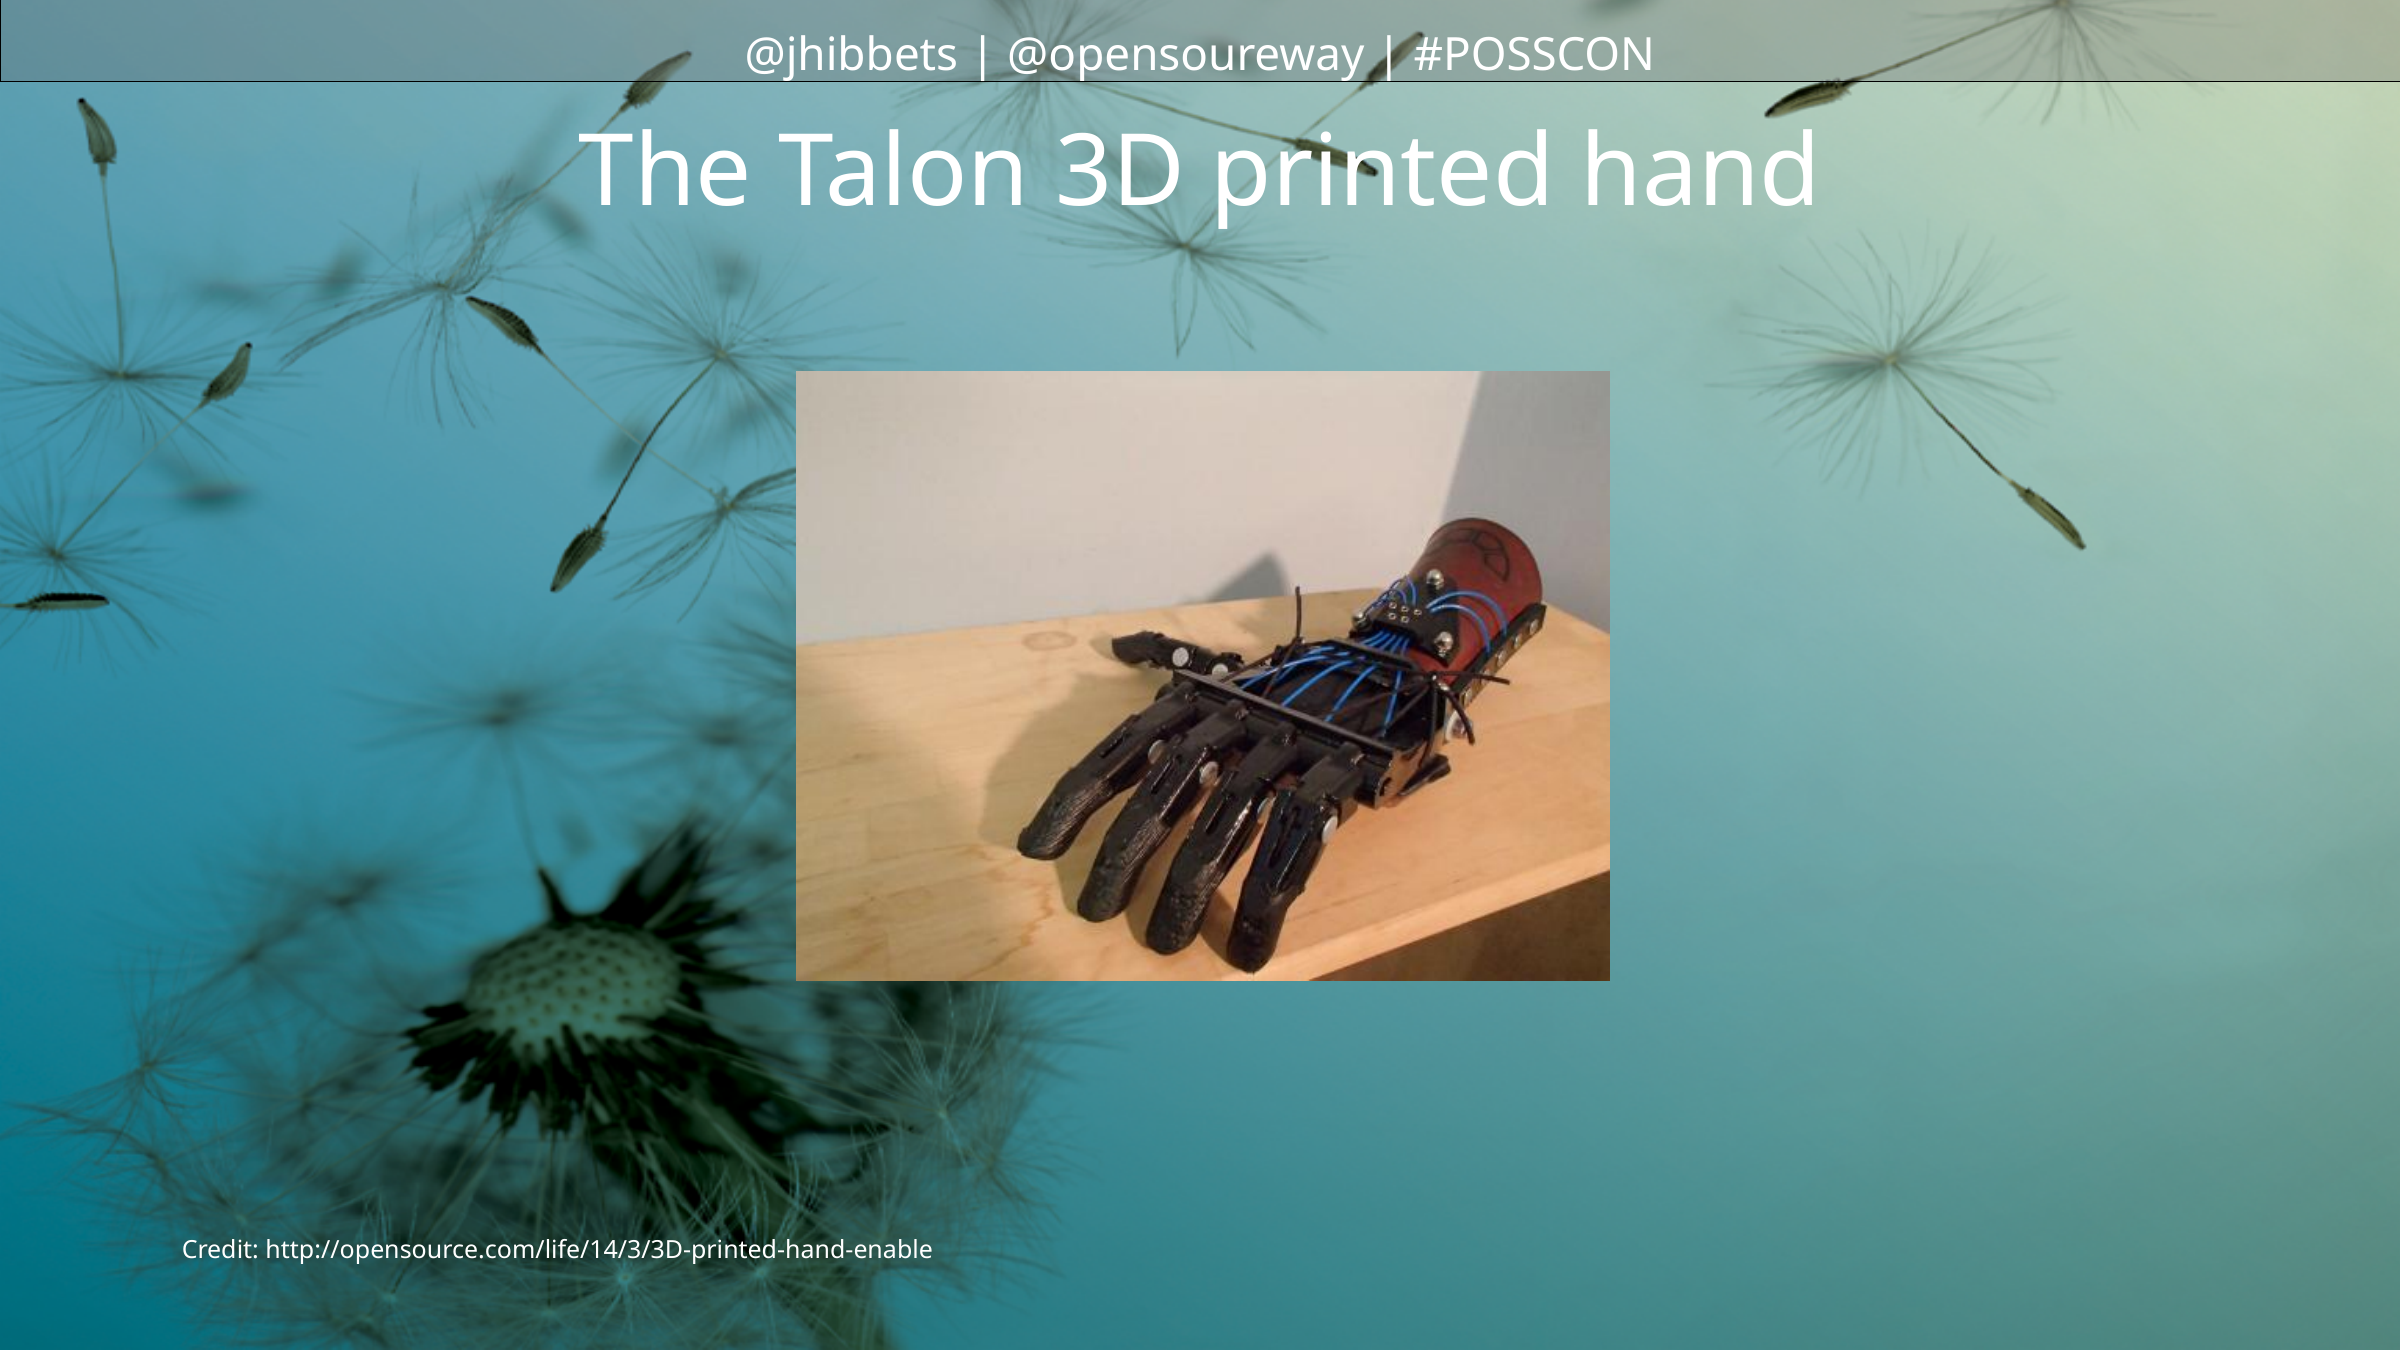

# The Talon 3D printed hand
Credit: http://opensource.com/life/14/3/3D-printed-hand-enable